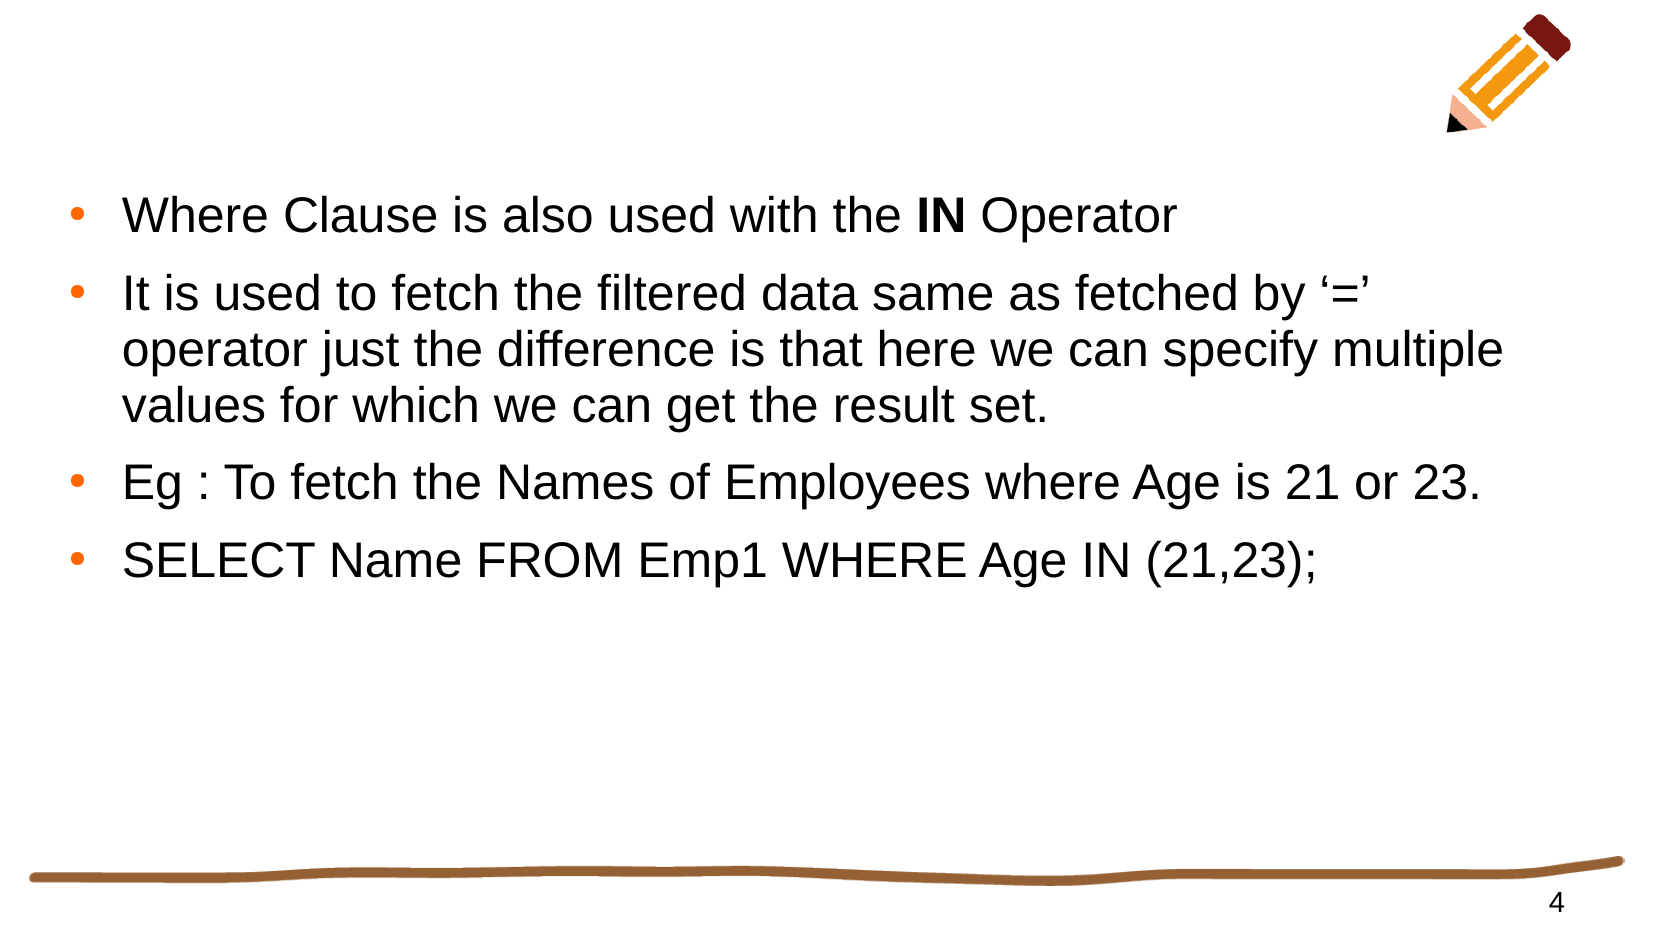

# Where Clause is also used with the IN Operator
It is used to fetch the filtered data same as fetched by ‘=’ operator just the difference is that here we can specify multiple values for which we can get the result set.
Eg : To fetch the Names of Employees where Age is 21 or 23.
SELECT Name FROM Emp1 WHERE Age IN (21,23);
4